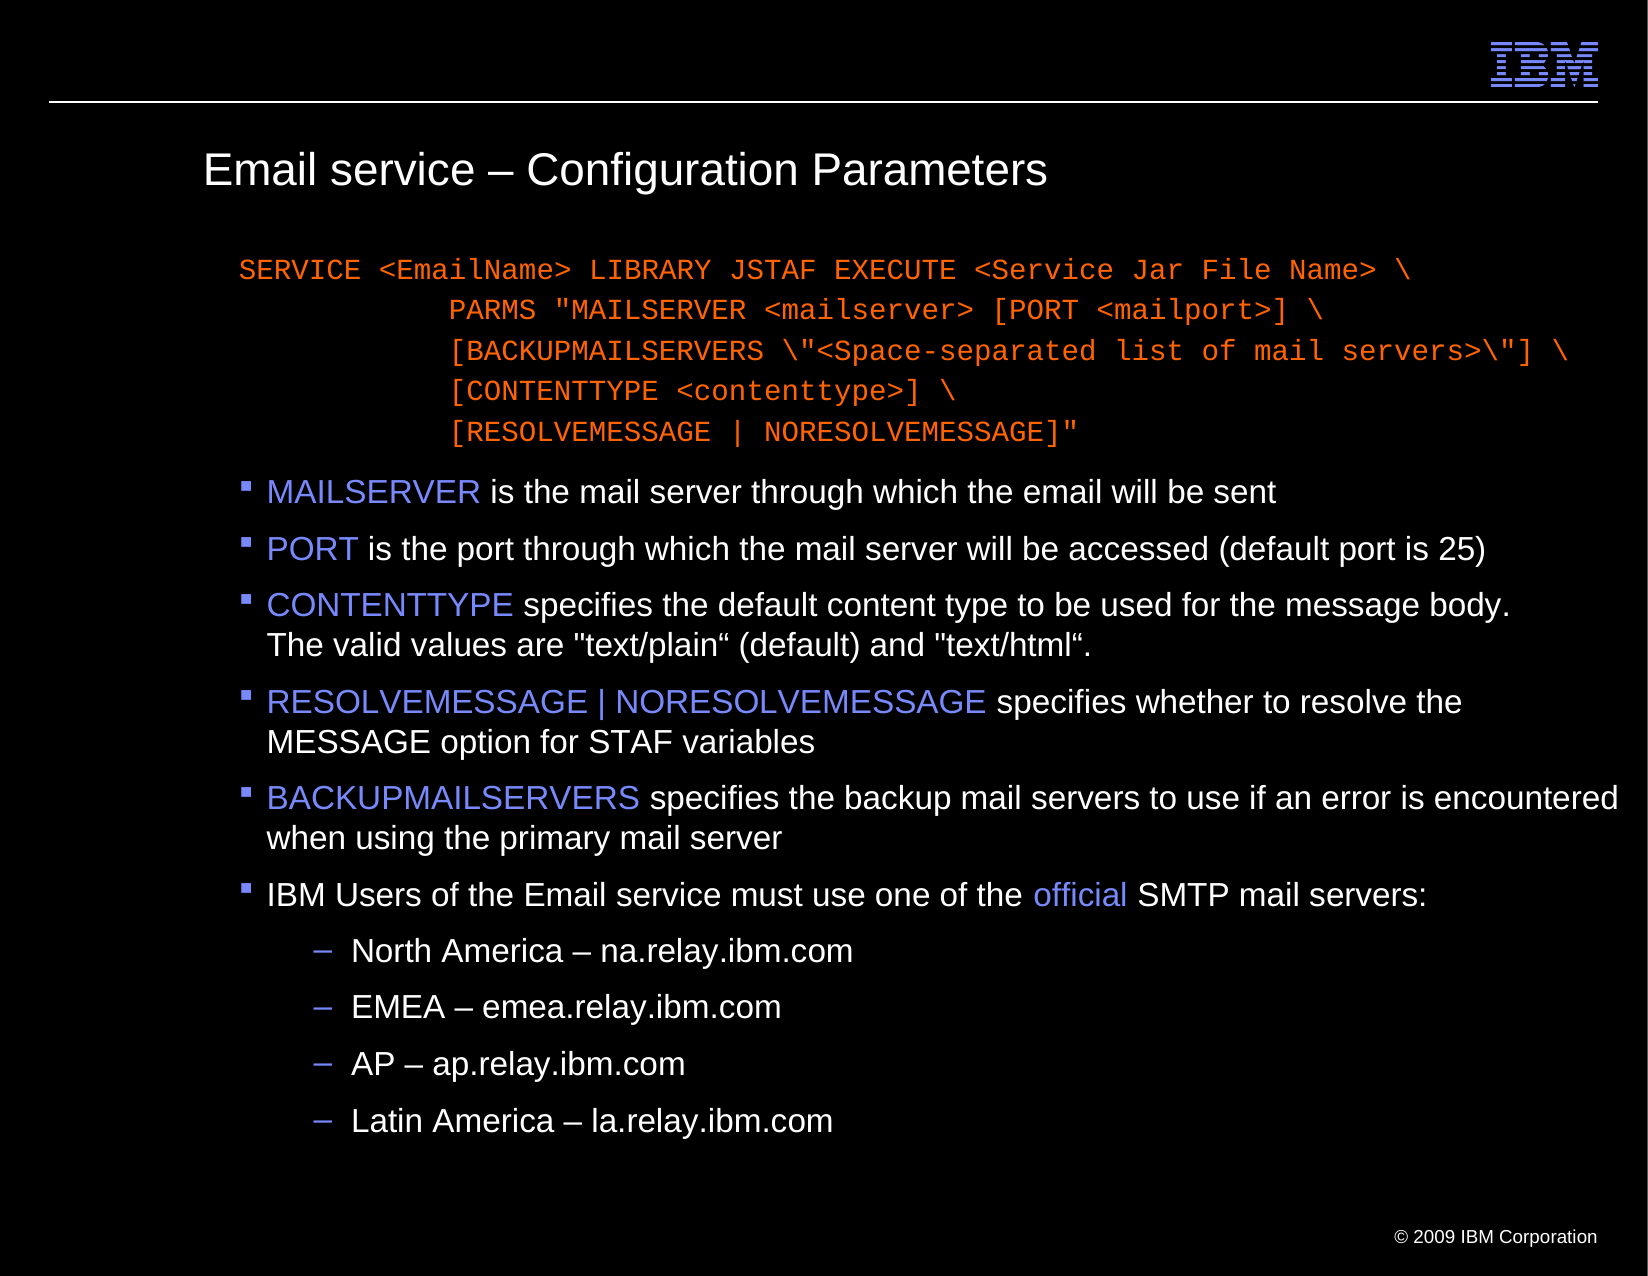

# Email service – Configuration Parameters
SERVICE <EmailName> LIBRARY JSTAF EXECUTE <Service Jar File Name> \
 PARMS "MAILSERVER <mailserver> [PORT <mailport>] \
 [BACKUPMAILSERVERS \"<Space-separated list of mail servers>\"] \
 [CONTENTTYPE <contenttype>] \
 [RESOLVEMESSAGE | NORESOLVEMESSAGE]"
MAILSERVER is the mail server through which the email will be sent
PORT is the port through which the mail server will be accessed (default port is 25)
CONTENTTYPE specifies the default content type to be used for the message body. The valid values are "text/plain“ (default) and "text/html“.
RESOLVEMESSAGE | NORESOLVEMESSAGE specifies whether to resolve the
MESSAGE option for STAF variables
BACKUPMAILSERVERS specifies the backup mail servers to use if an error is encountered when using the primary mail server
IBM Users of the Email service must use one of the official SMTP mail servers:
North America – na.relay.ibm.com
EMEA – emea.relay.ibm.com
AP – ap.relay.ibm.com
Latin America – la.relay.ibm.com